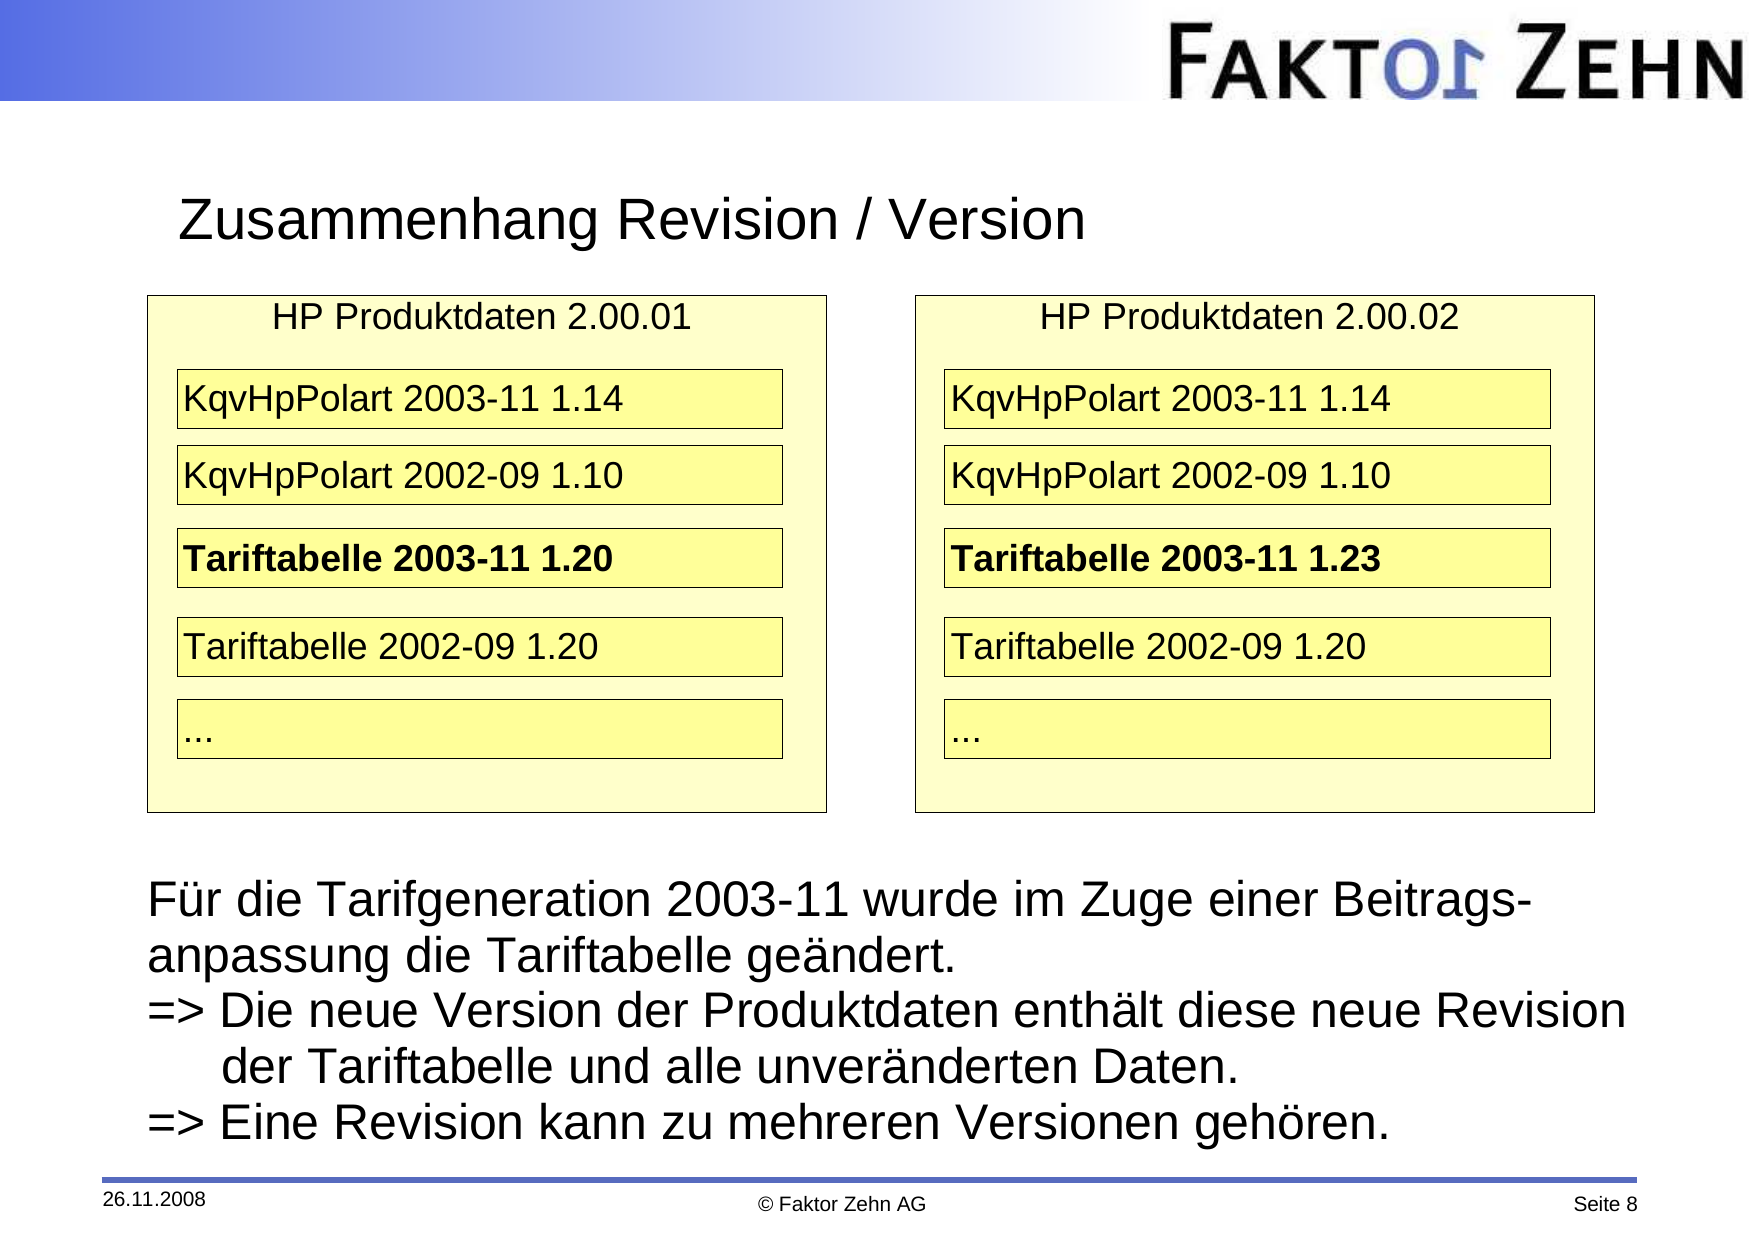

# Zusammenhang Revision / Version
HP Produktdaten 2.00.01
HP Produktdaten 2.00.02
KqvHpPolart 2003-11 1.14
KqvHpPolart 2003-11 1.14
KqvHpPolart 2002-09 1.10
KqvHpPolart 2002-09 1.10
Tariftabelle 2003-11 1.20
Tariftabelle 2003-11 1.20
Tariftabelle 2003-11 1.20
Tariftabelle 2003-11 1.23
Tariftabelle 2003-11 1.20
Tariftabelle 2002-09 1.20
Tariftabelle 2003-11 1.20
Tariftabelle 2002-09 1.20
Tariftabelle 2003-11 1.20
...
Tariftabelle 2003-11 1.20
...
Für die Tarifgeneration 2003-11 wurde im Zuge einer Beitrags-
anpassung die Tariftabelle geändert.
=> Die neue Version der Produktdaten enthält diese neue Revision
	der Tariftabelle und alle unveränderten Daten.
=> Eine Revision kann zu mehreren Versionen gehören.